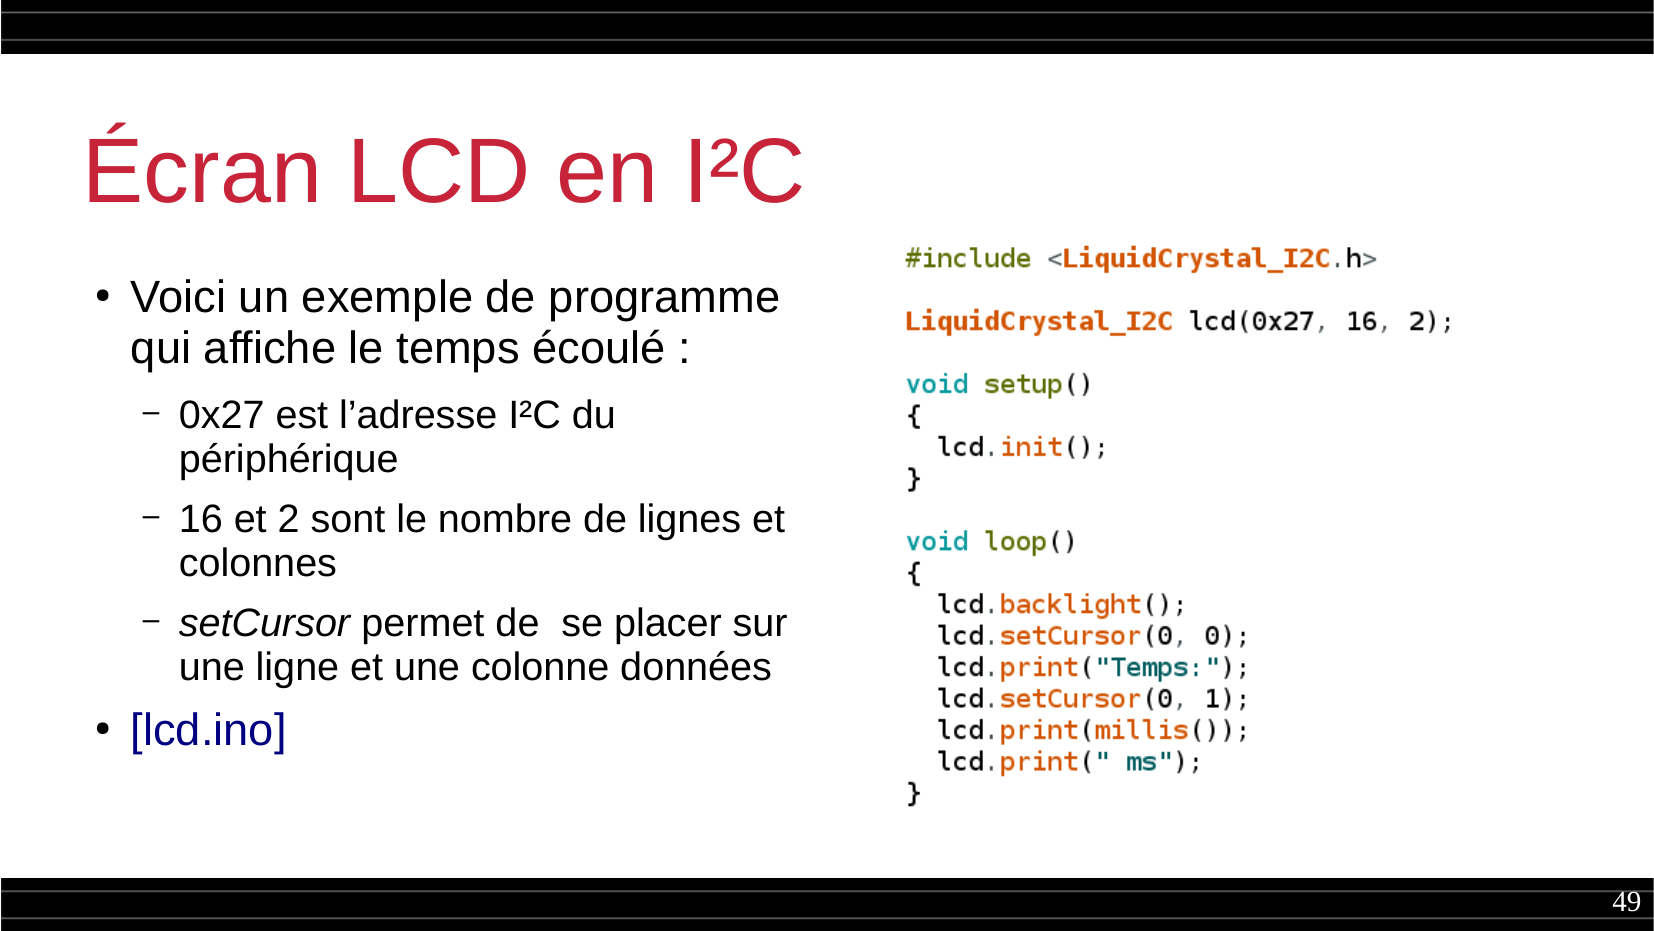

# Écran LCD en I²C
Voici un exemple de programme qui affiche le temps écoulé :
0x27 est l’adresse I²C du périphérique
16 et 2 sont le nombre de lignes et colonnes
setCursor permet de se placer sur une ligne et une colonne données
[lcd.ino]